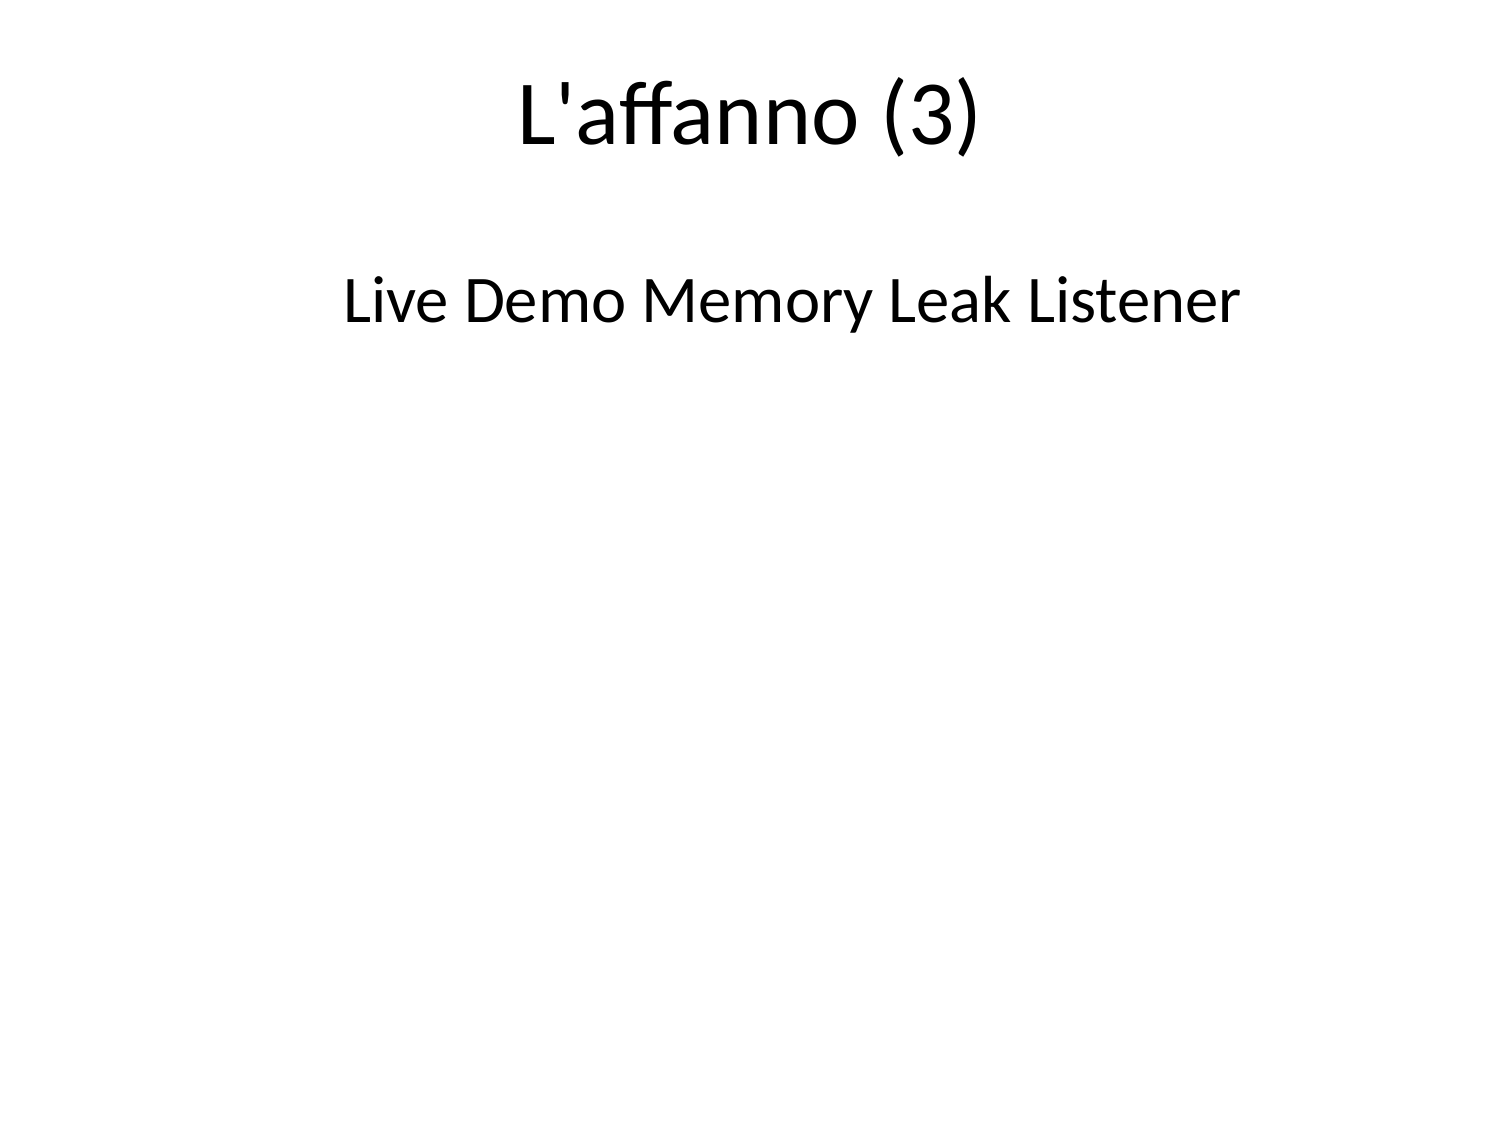

# L'affanno (3)
Live Demo Memory Leak Listener